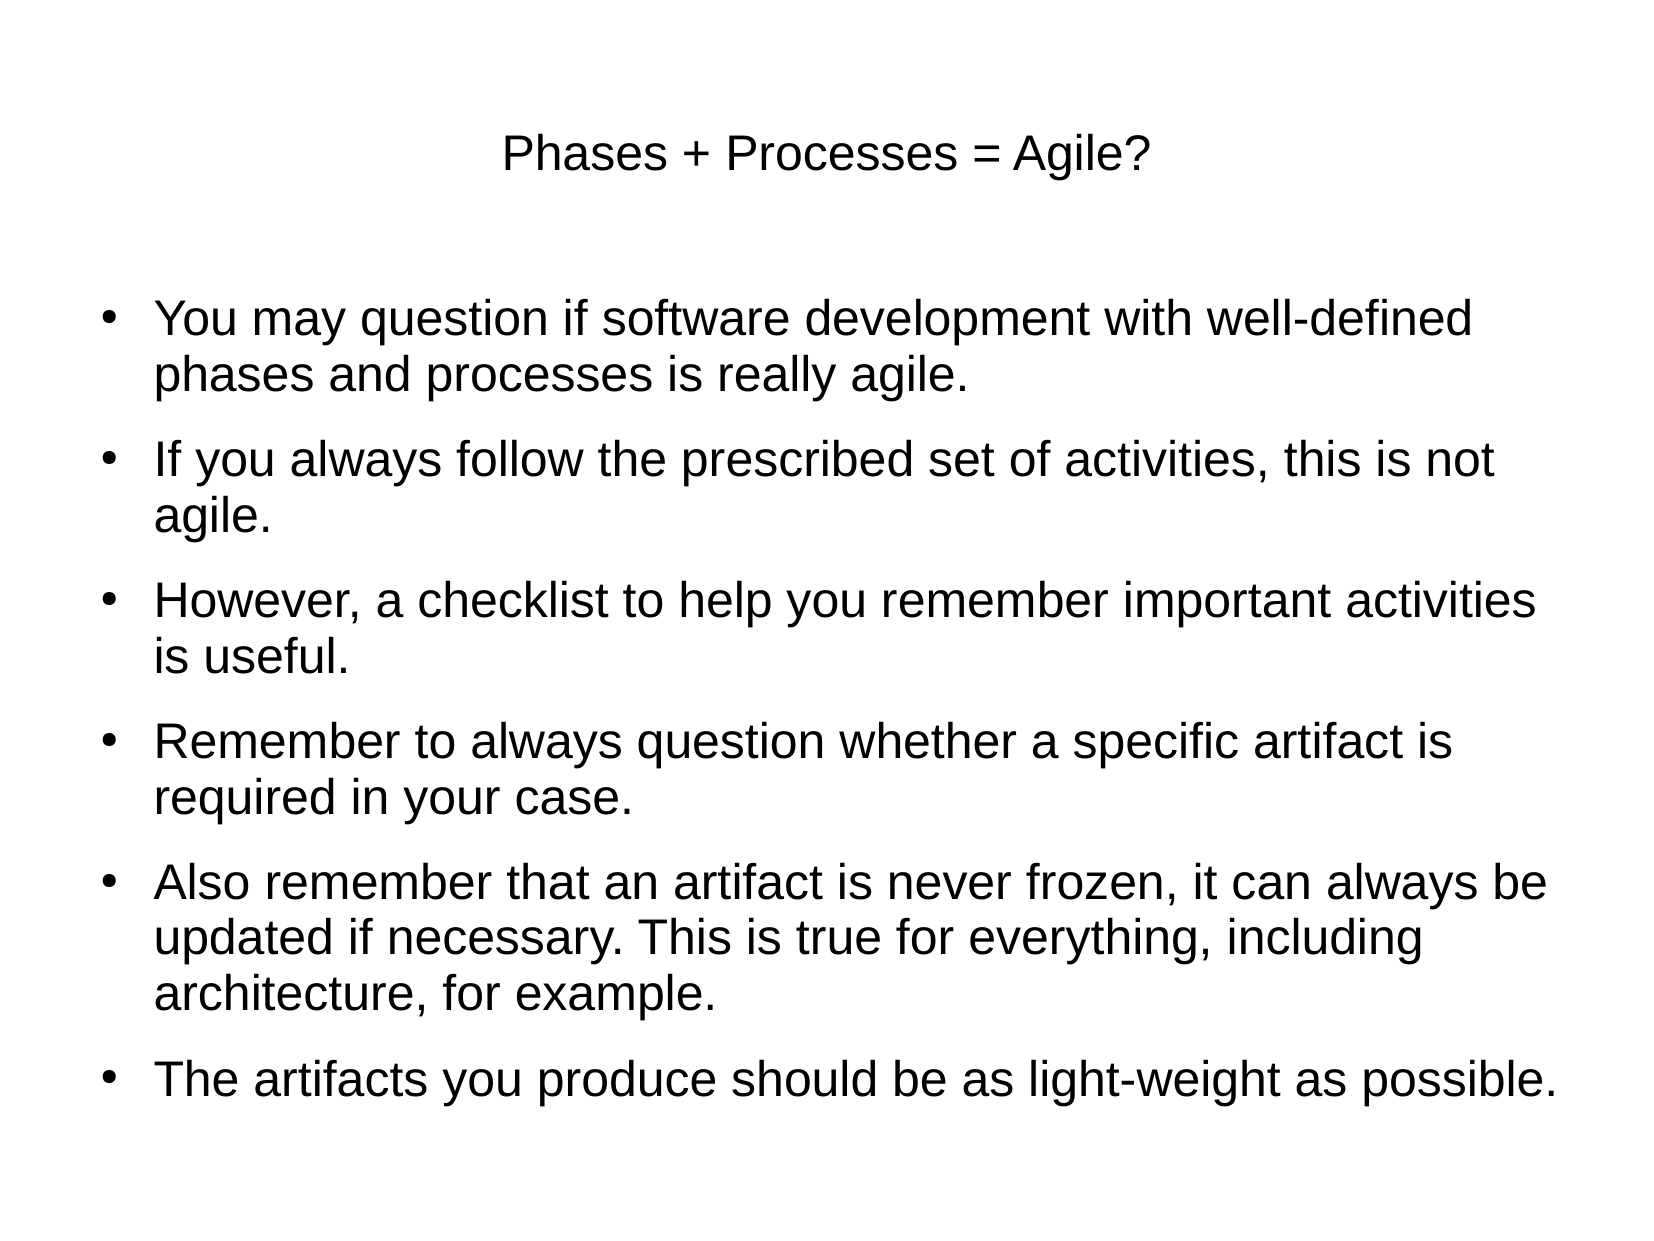

# Phases + Processes = Agile?
You may question if software development with well-defined phases and processes is really agile.
If you always follow the prescribed set of activities, this is not agile.
However, a checklist to help you remember important activities is useful.
Remember to always question whether a specific artifact is required in your case.
Also remember that an artifact is never frozen, it can always be updated if necessary. This is true for everything, including architecture, for example.
The artifacts you produce should be as light-weight as possible.